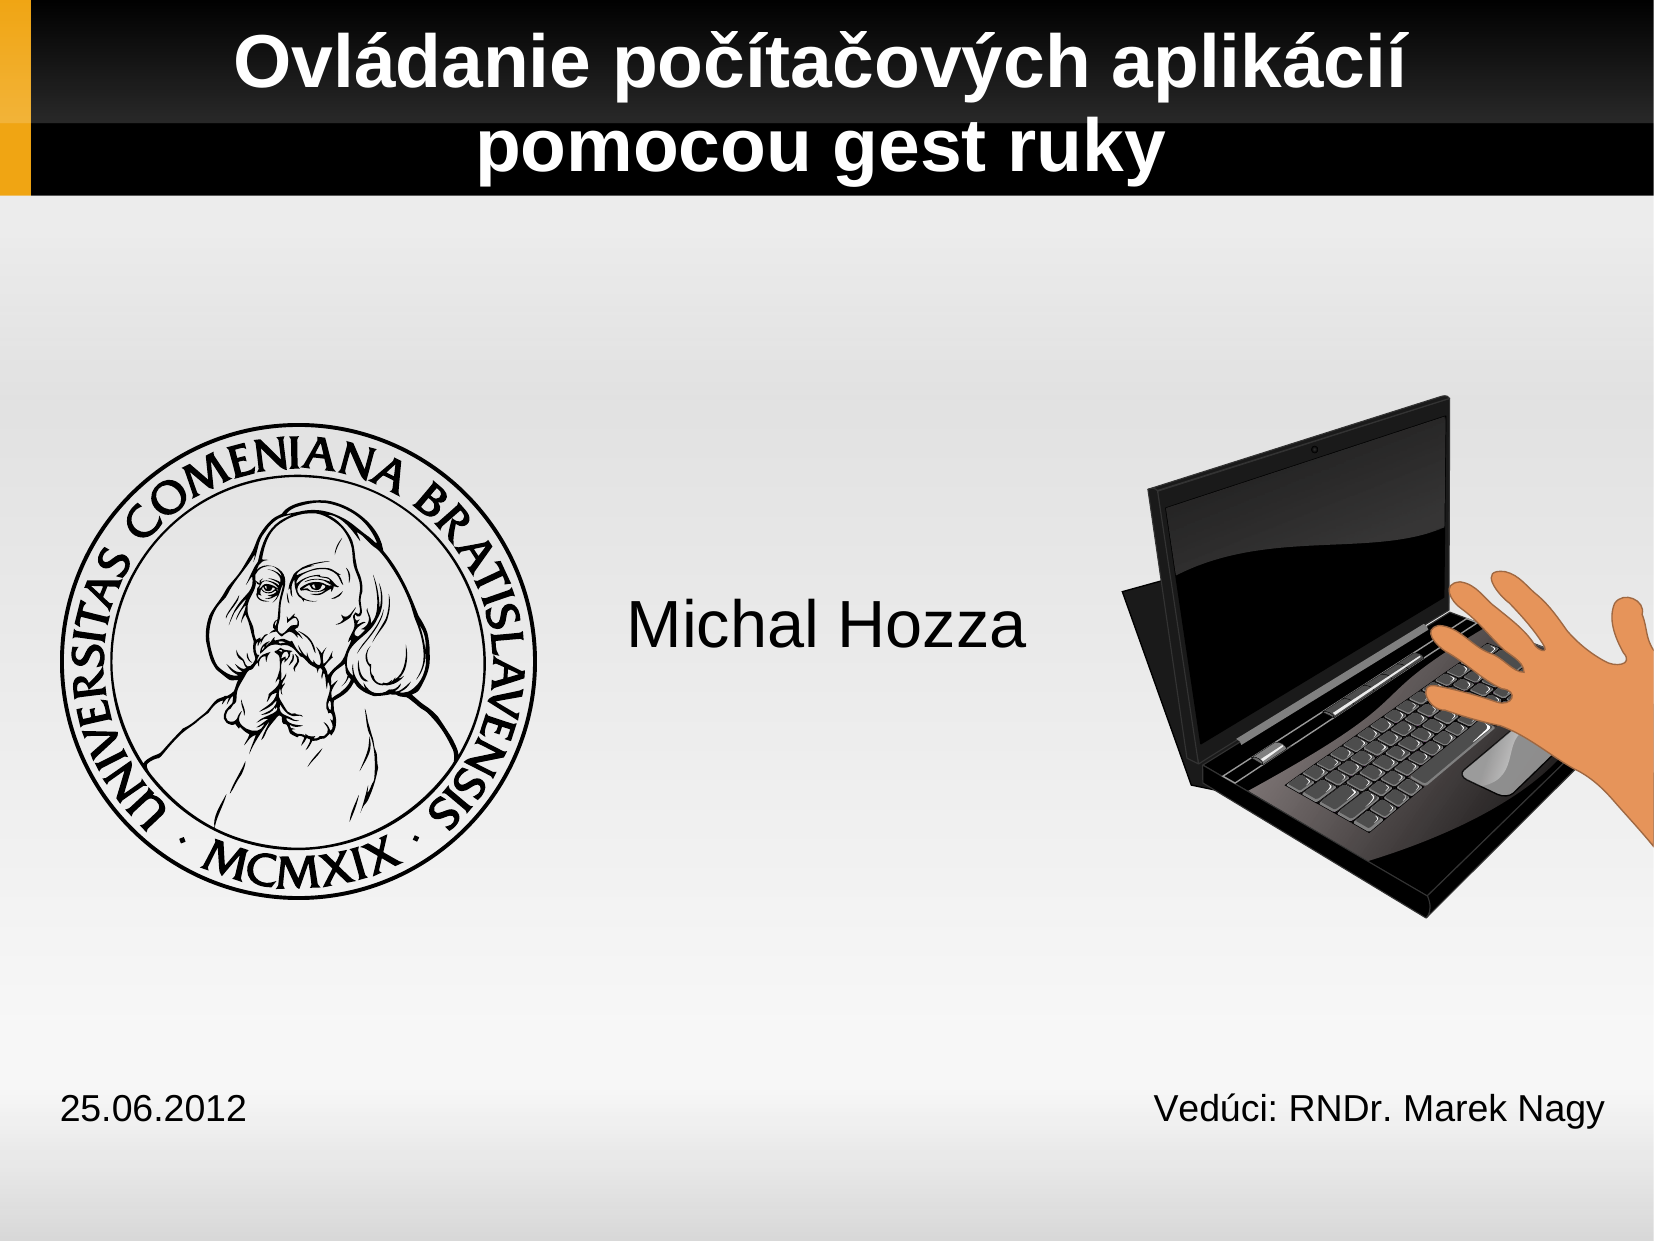

# Ovládanie počítačových aplikácií pomocou gest ruky
Michal Hozza
25.06.2012	Vedúci: RNDr. Marek Nagy